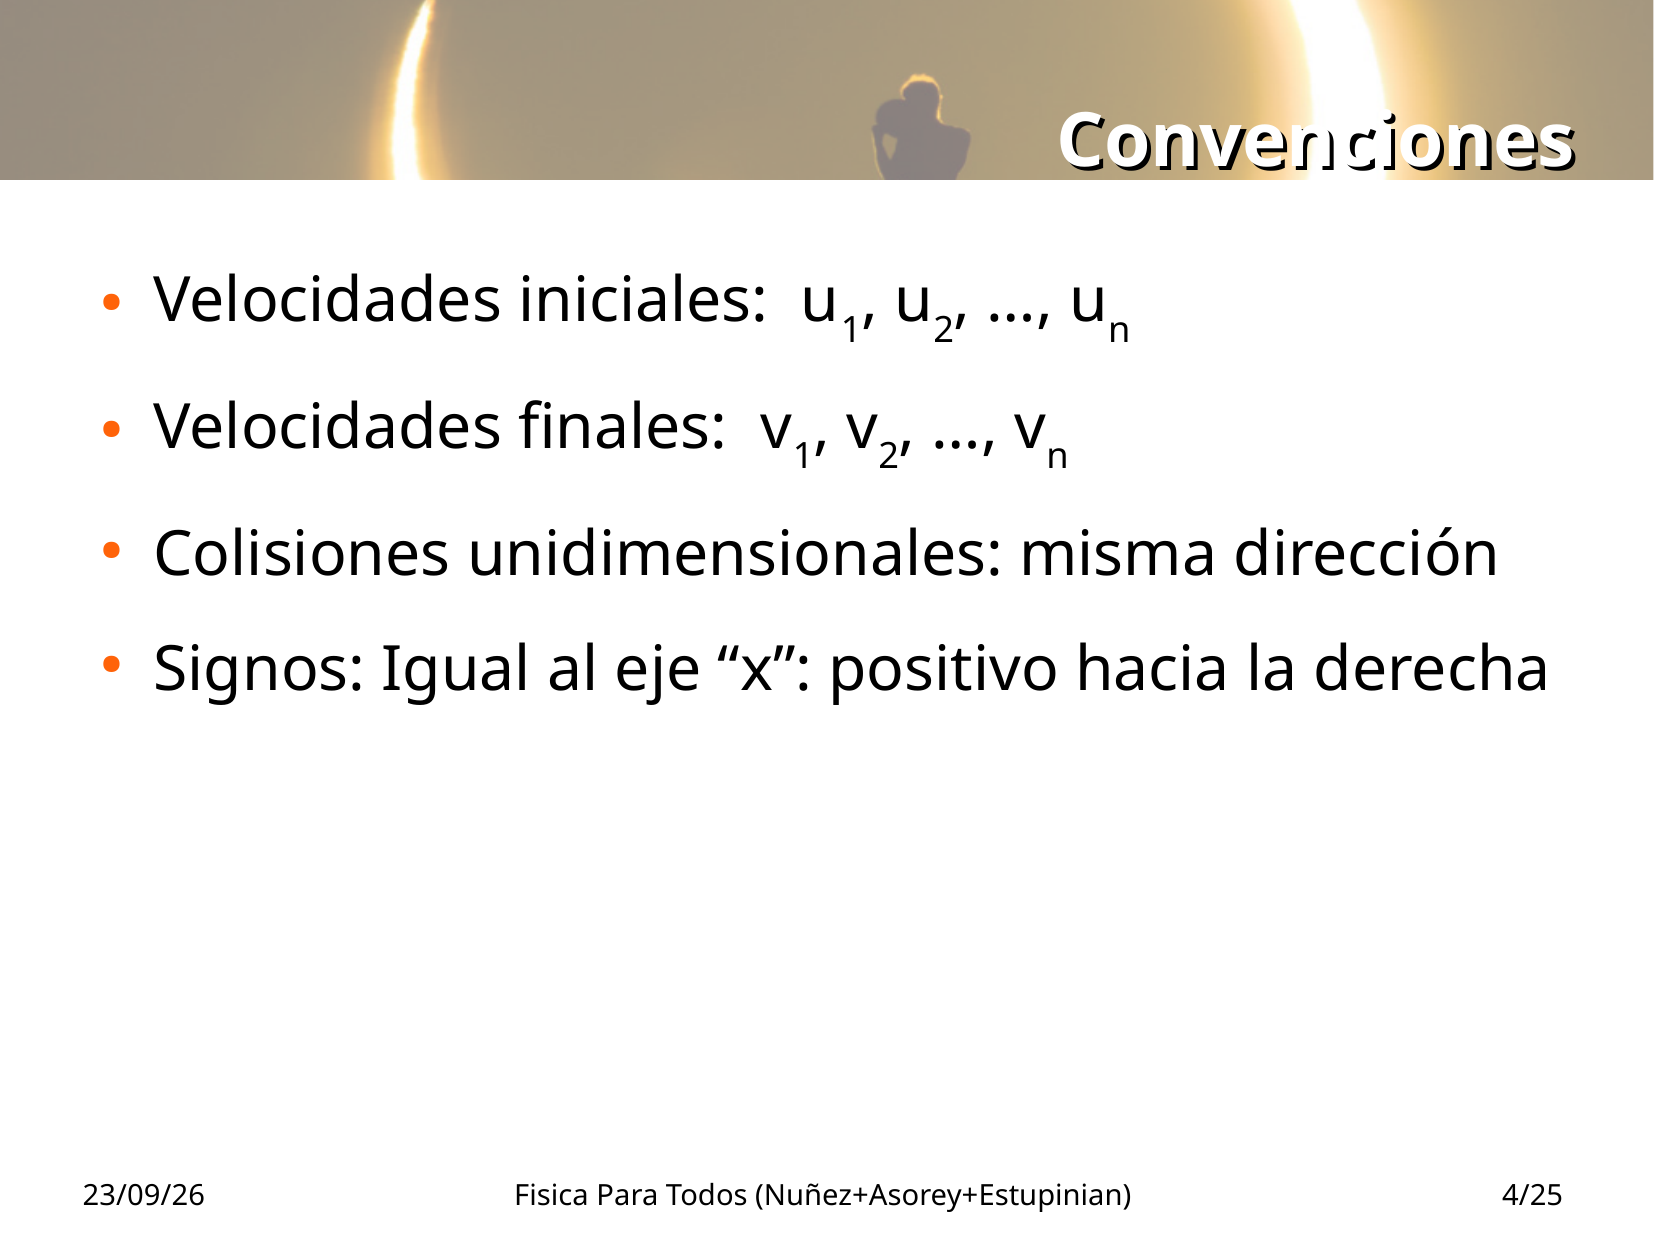

# Convenciones
Velocidades iniciales: u1, u2, …, un
Velocidades finales: v1, v2, …, vn
Colisiones unidimensionales: misma dirección
Signos: Igual al eje “x”: positivo hacia la derecha
Fisica Para Todos (Nuñez+Asorey+Estupinian)
4